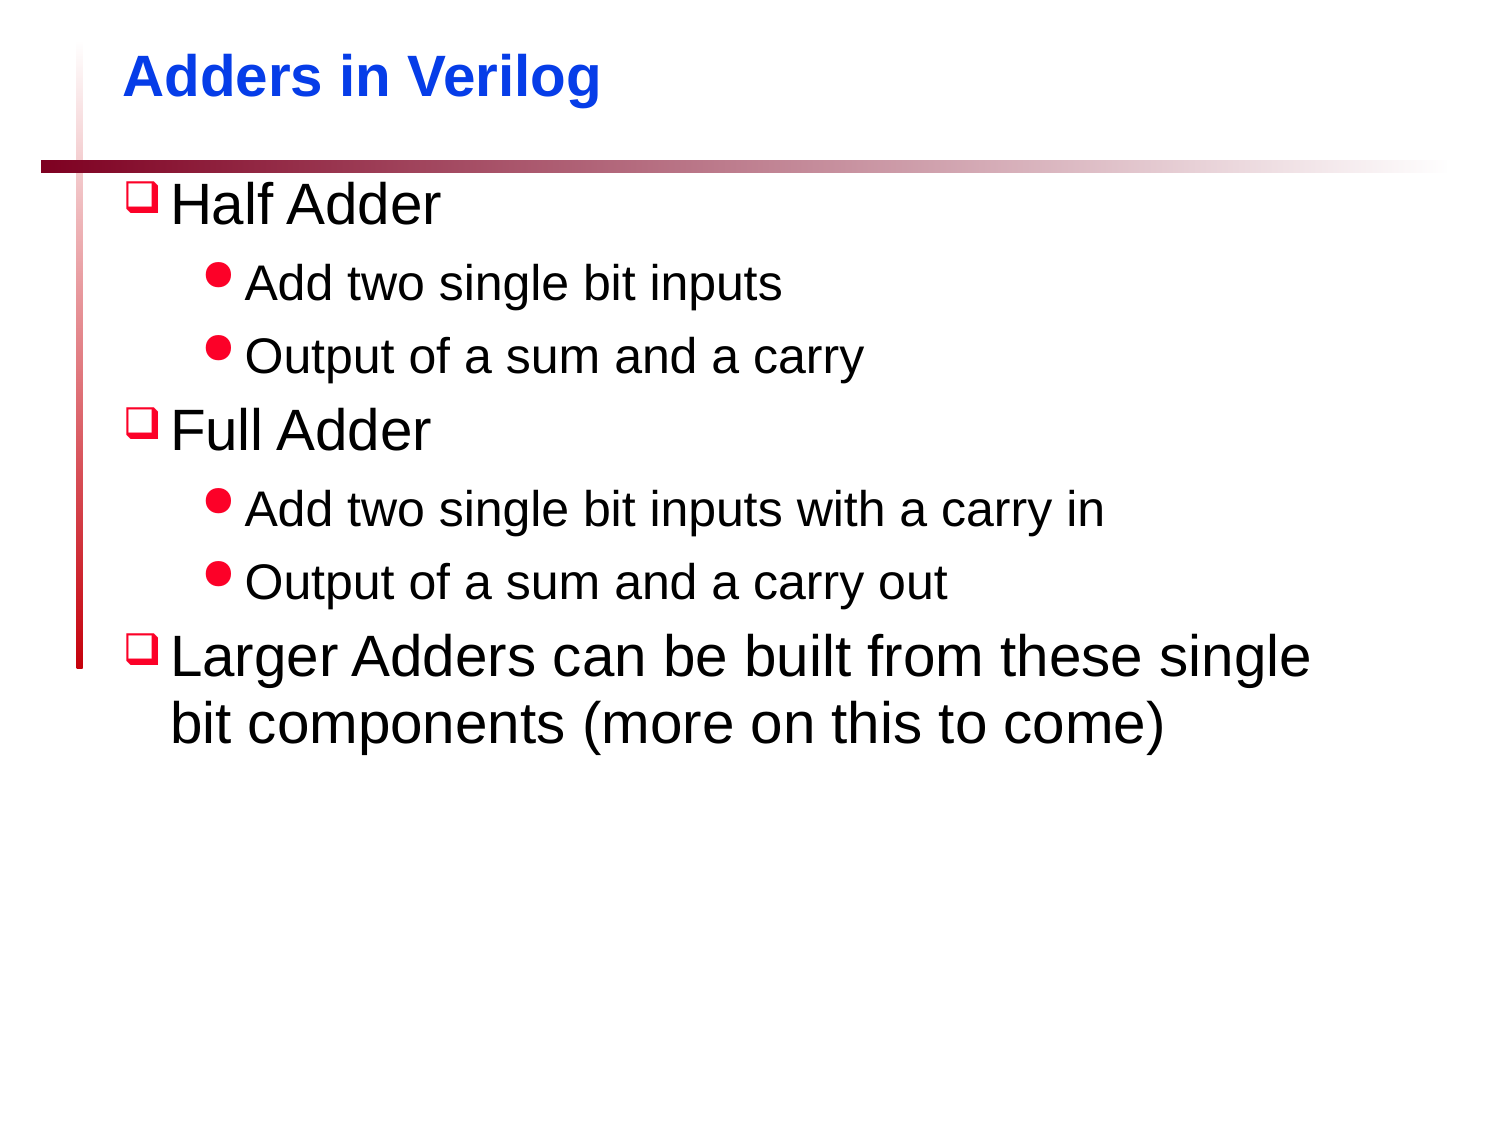

# Adders in Verilog
Half Adder
Add two single bit inputs
Output of a sum and a carry
Full Adder
Add two single bit inputs with a carry in
Output of a sum and a carry out
Larger Adders can be built from these single bit components (more on this to come)